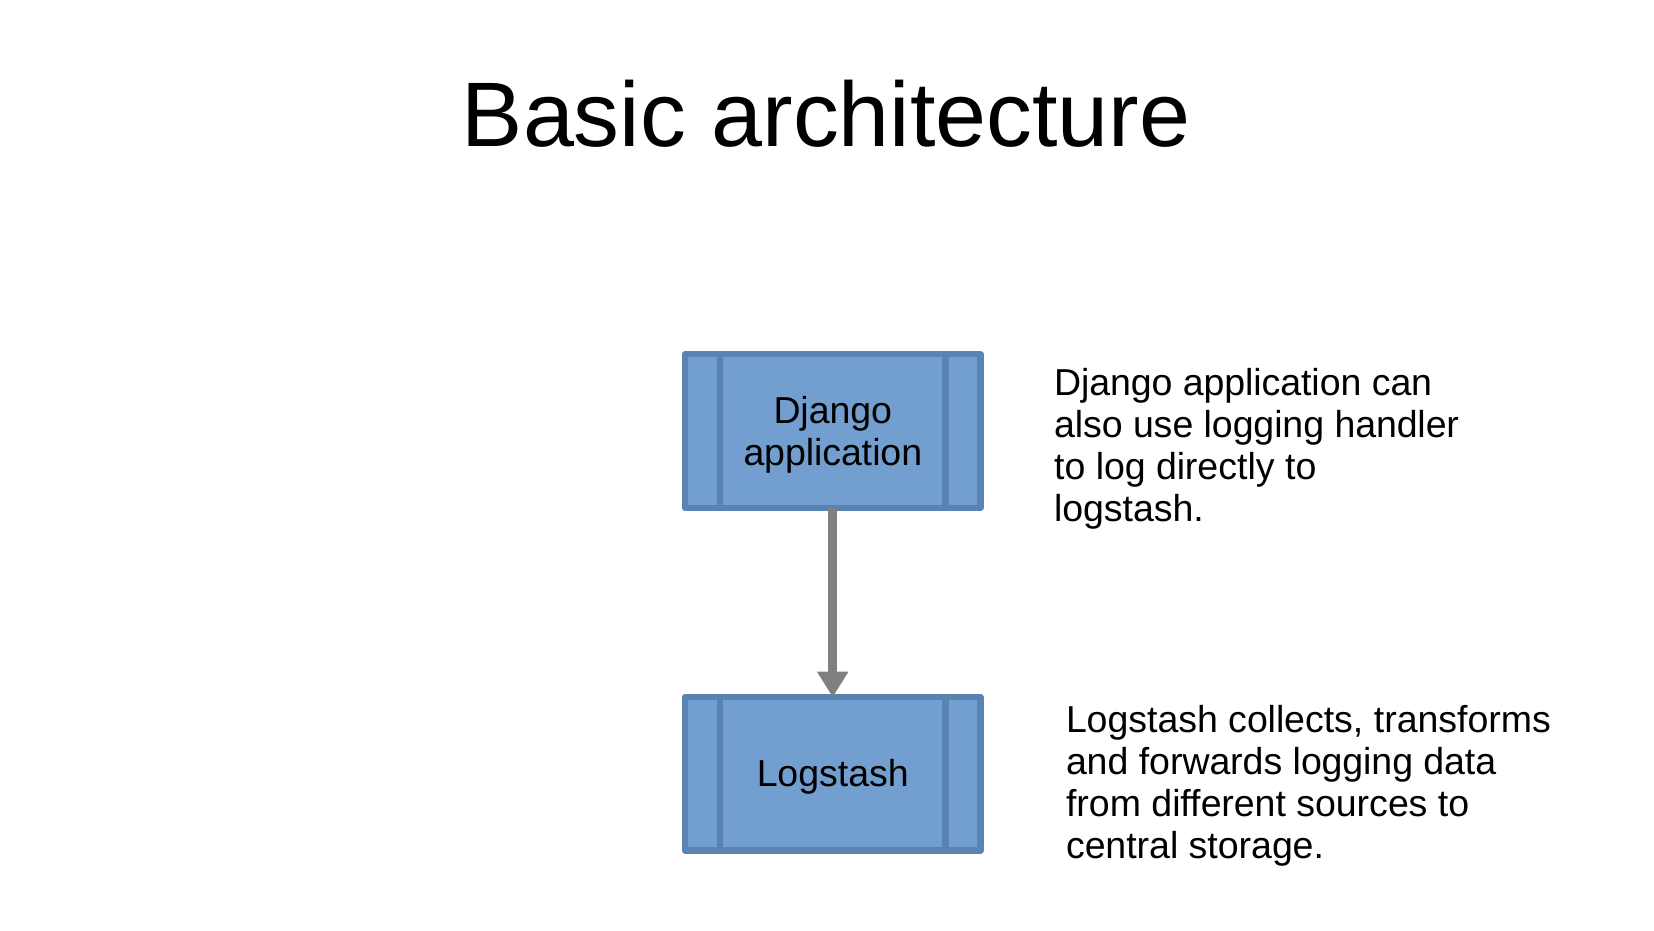

# Basic architecture
Django
application
Django application can also use logging handler to log directly to logstash.
Logstash collects, transforms and forwards logging data from different sources to central storage.
Logstash